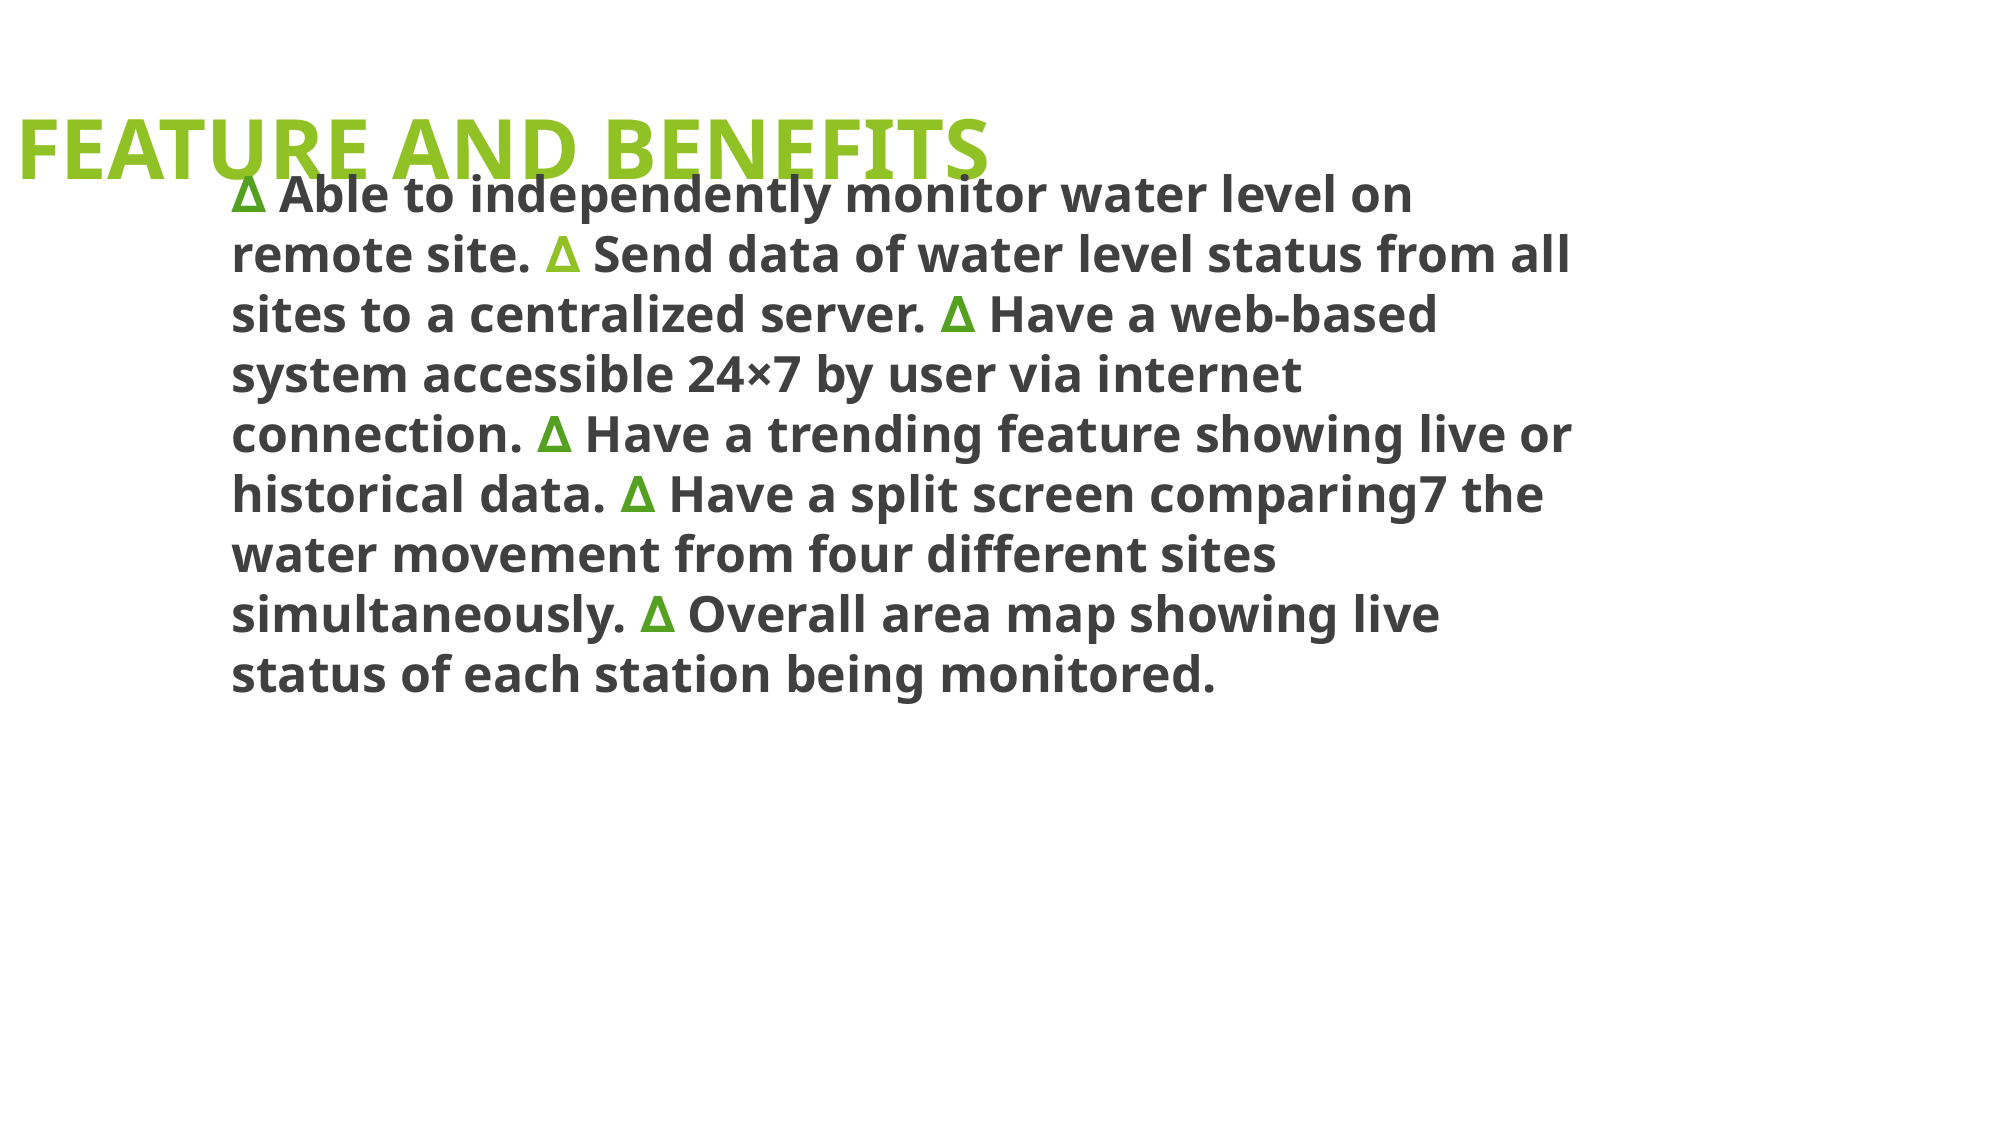

# FEATURE AND BENEFITS
∆ Able to independently monitor water level on remote site. ∆ Send data of water level status from all sites to a centralized server. ∆ Have a web-based system accessible 24×7 by user via internet connection. ∆ Have a trending feature showing live or historical data. ∆ Have a split screen comparing7 the water movement from four different sites simultaneously. ∆ Overall area map showing live status of each station being monitored.